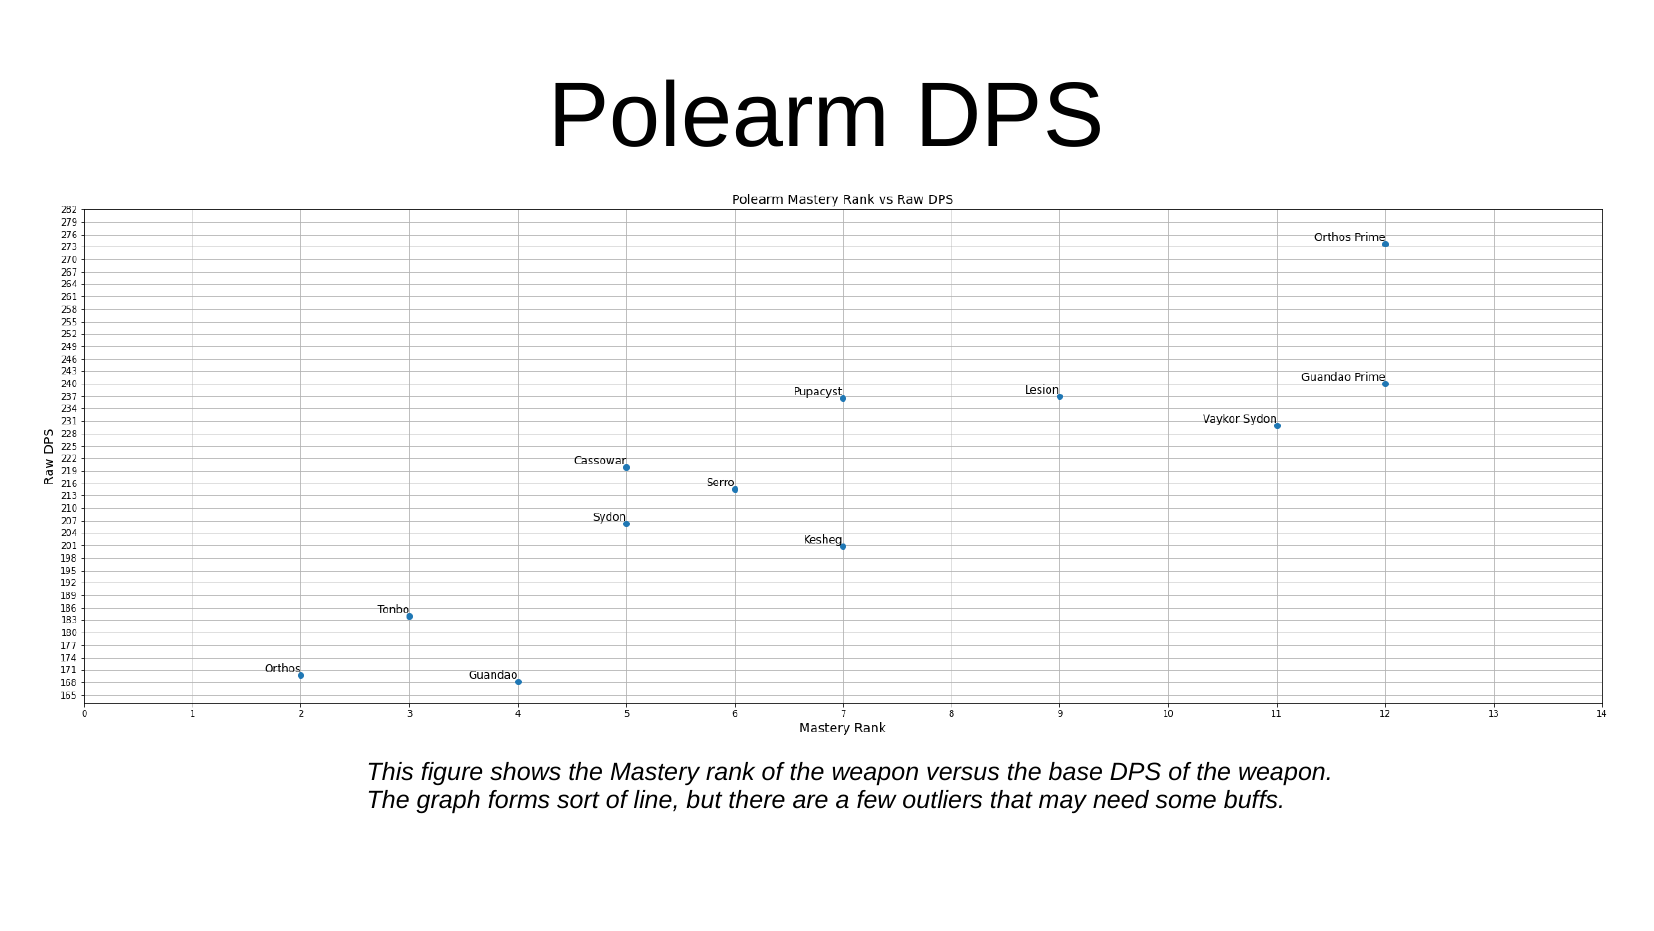

# Polearm DPS
This figure shows the Mastery rank of the weapon versus the base DPS of the weapon. The graph forms sort of line, but there are a few outliers that may need some buffs.